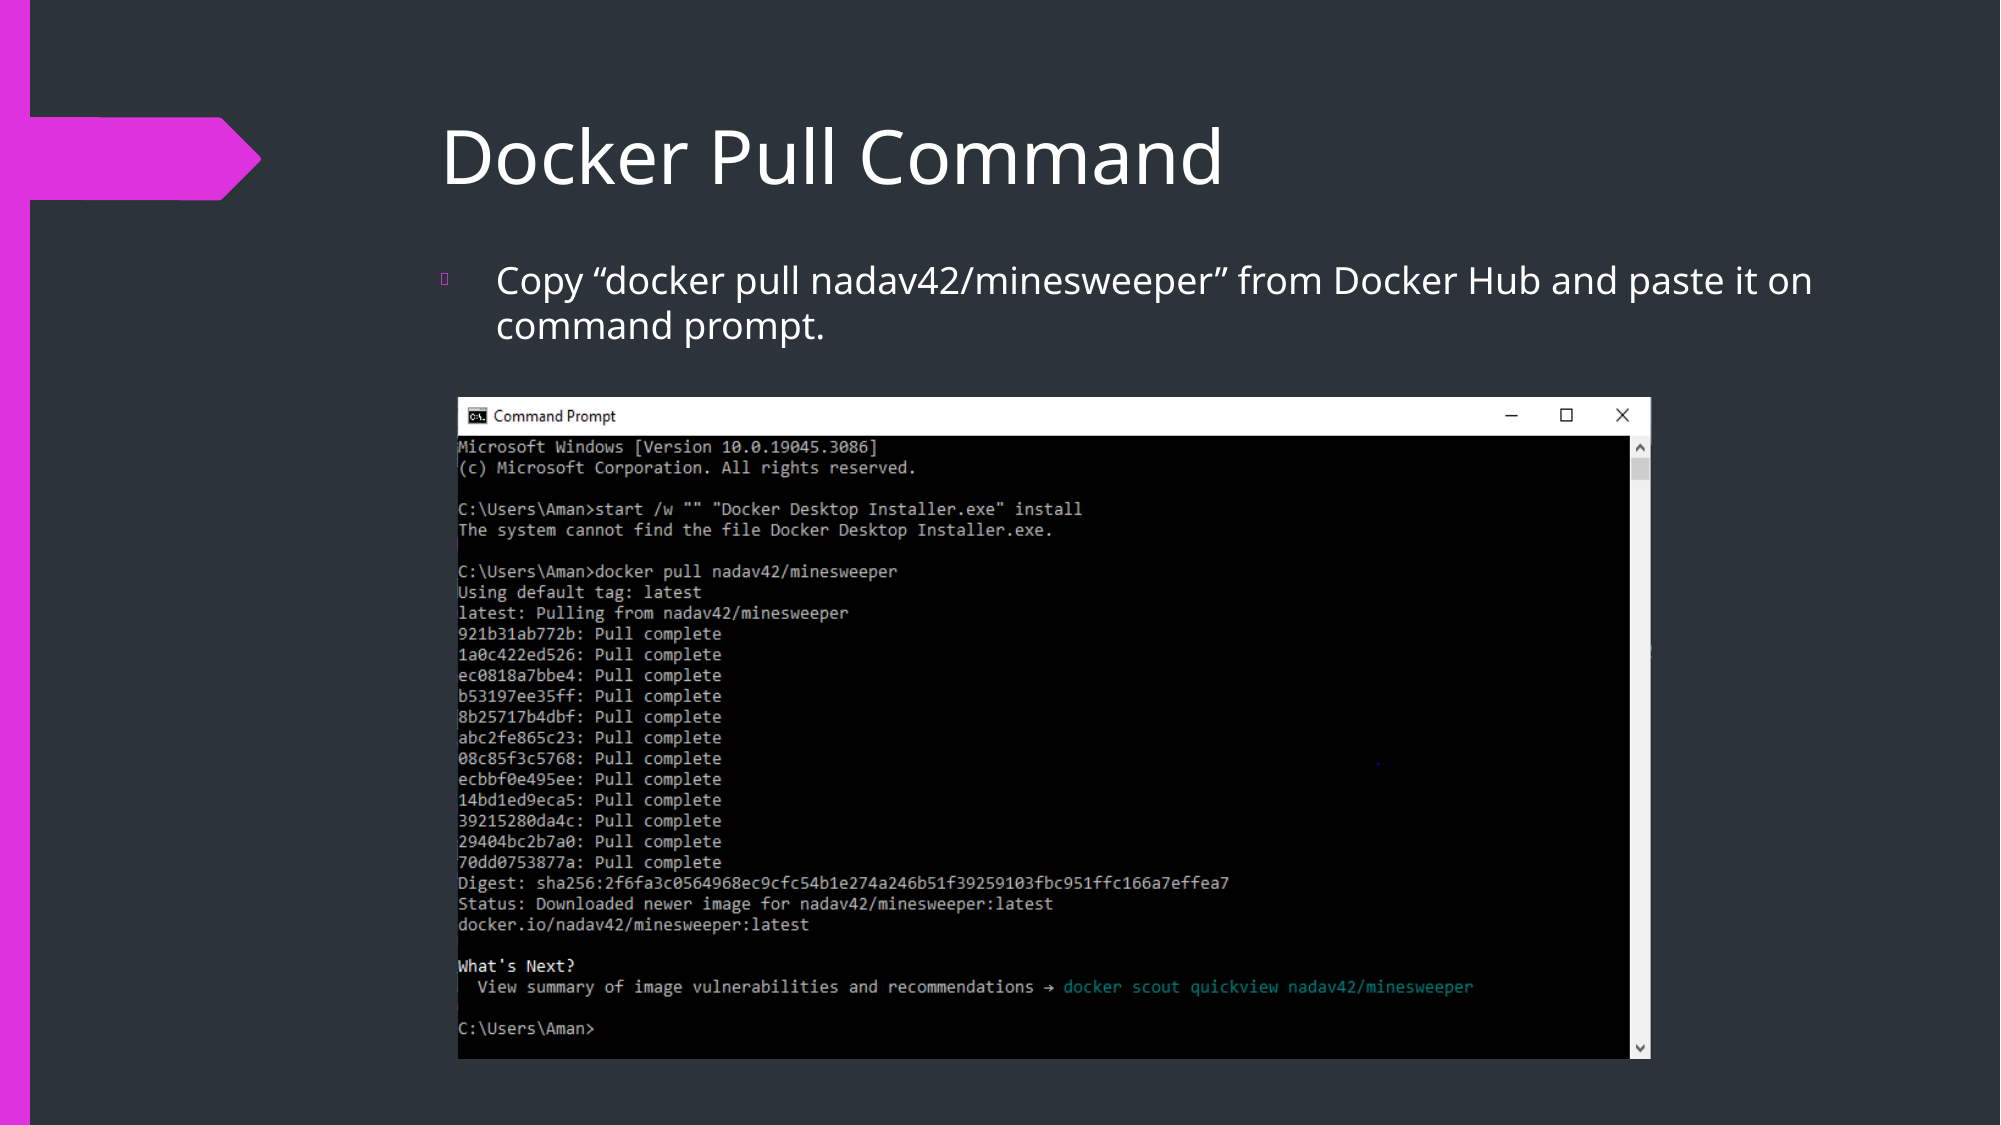

# Docker Pull Command
Copy “docker pull nadav42/minesweeper” from Docker Hub and paste it on command prompt.